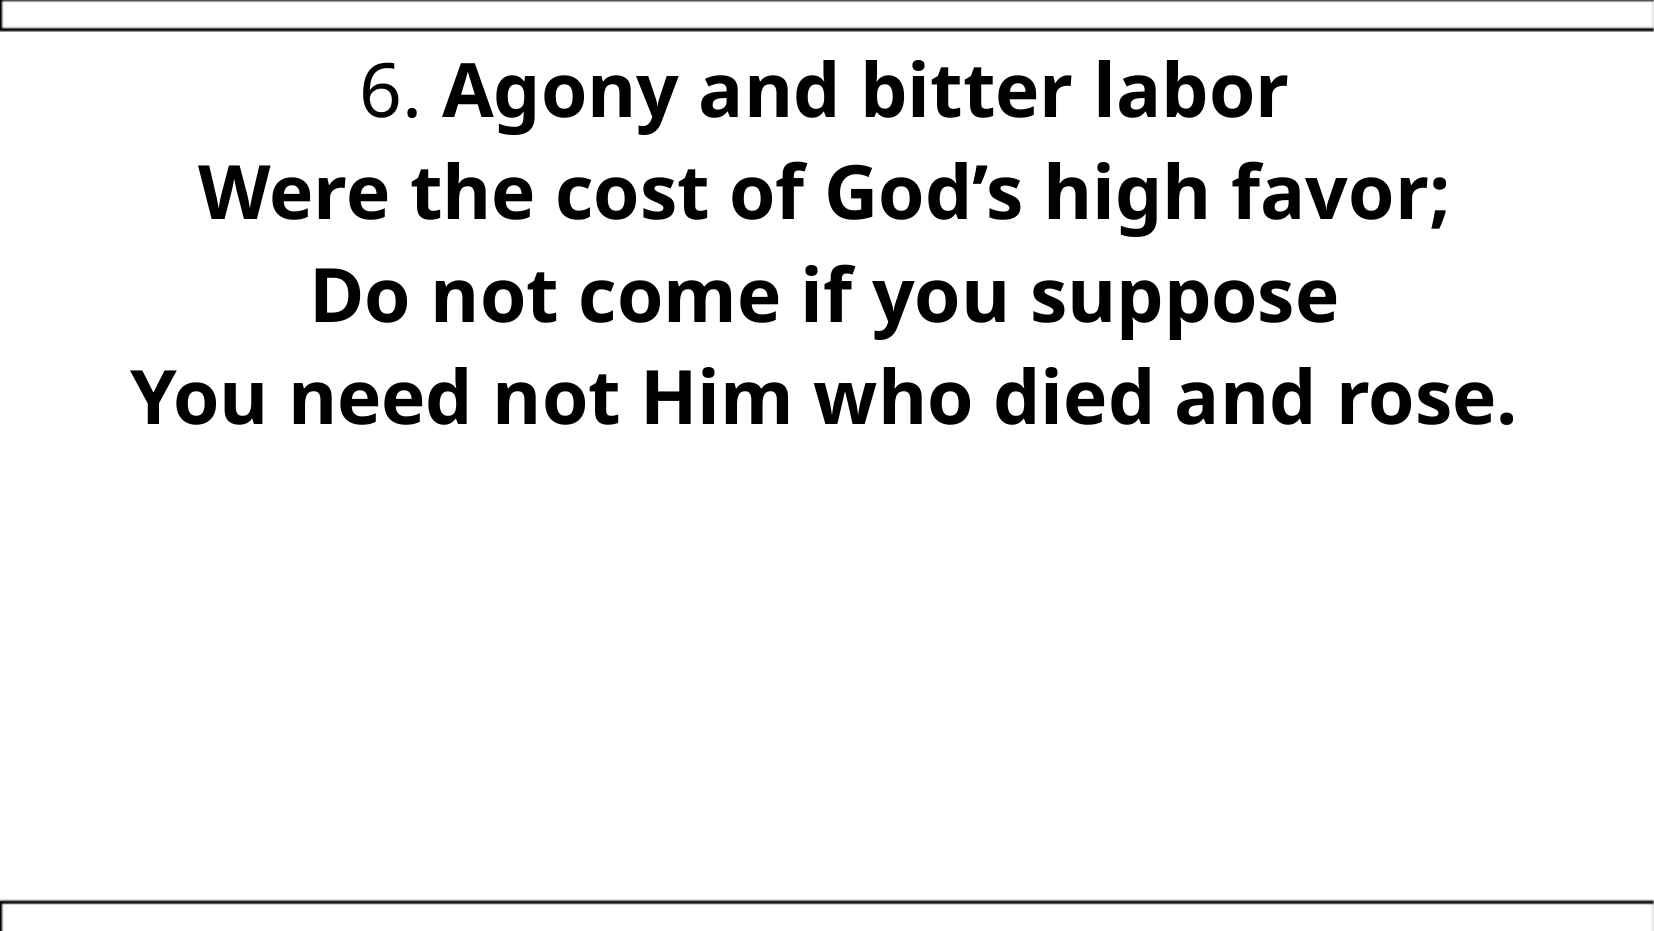

6. Agony and bitter labor
Were the cost of God’s high favor;
Do not come if you suppose
You need not Him who died and rose.